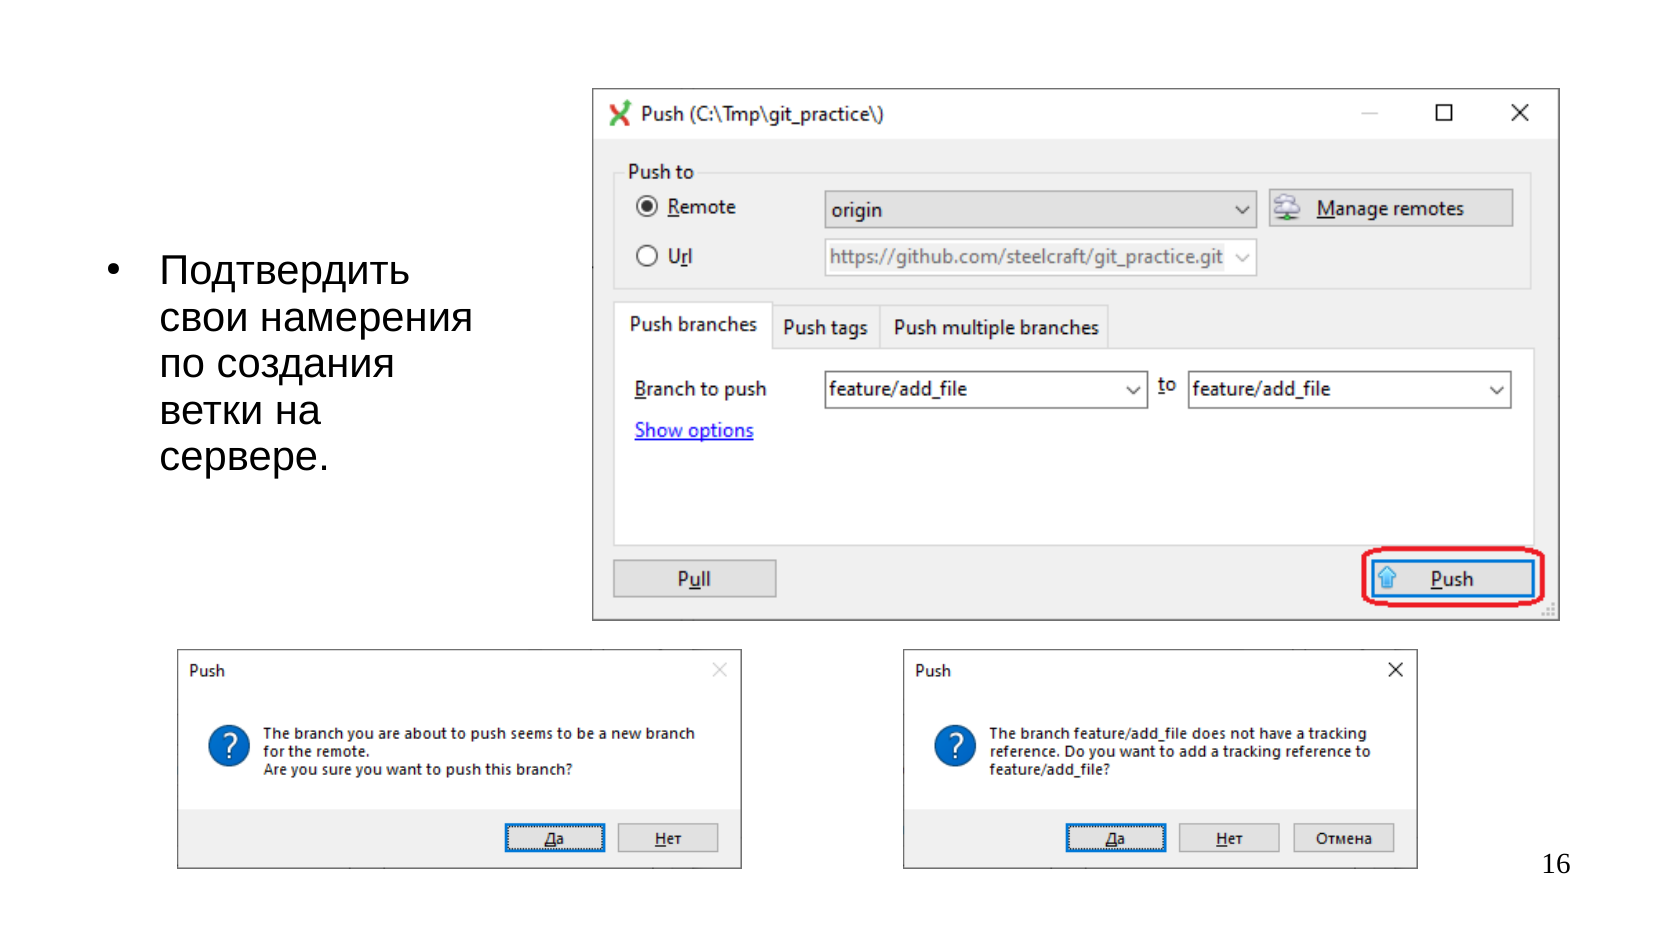

# Подтвердить свои намерения по создания ветки на сервере.
16